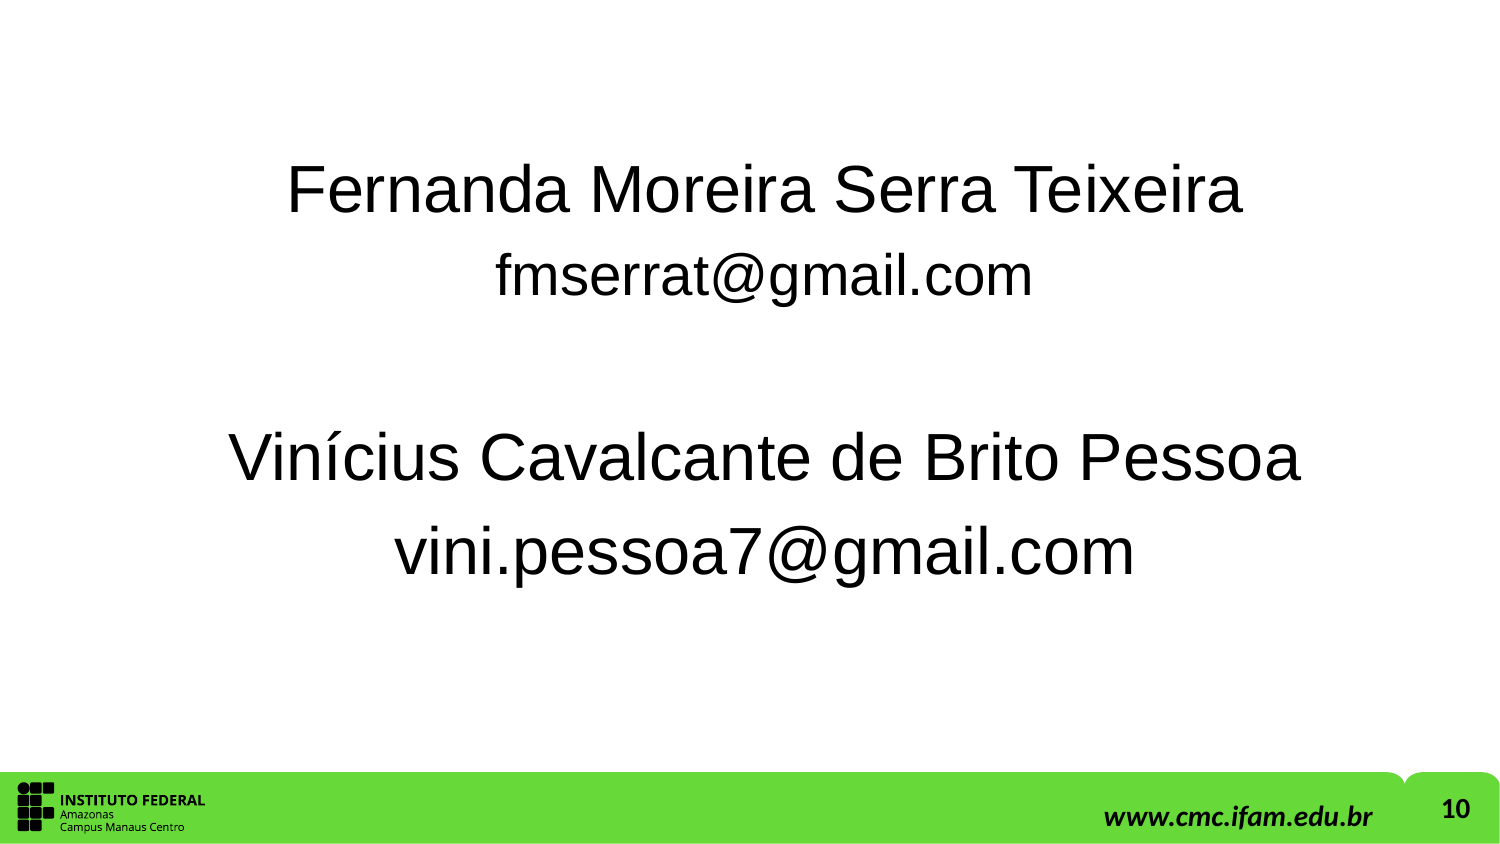

# Fernanda Moreira Serra Teixeira
fmserrat@gmail.com
Vinícius Cavalcante de Brito Pessoa
vini.pessoa7@gmail.com
10
www.cmc.ifam.edu.br